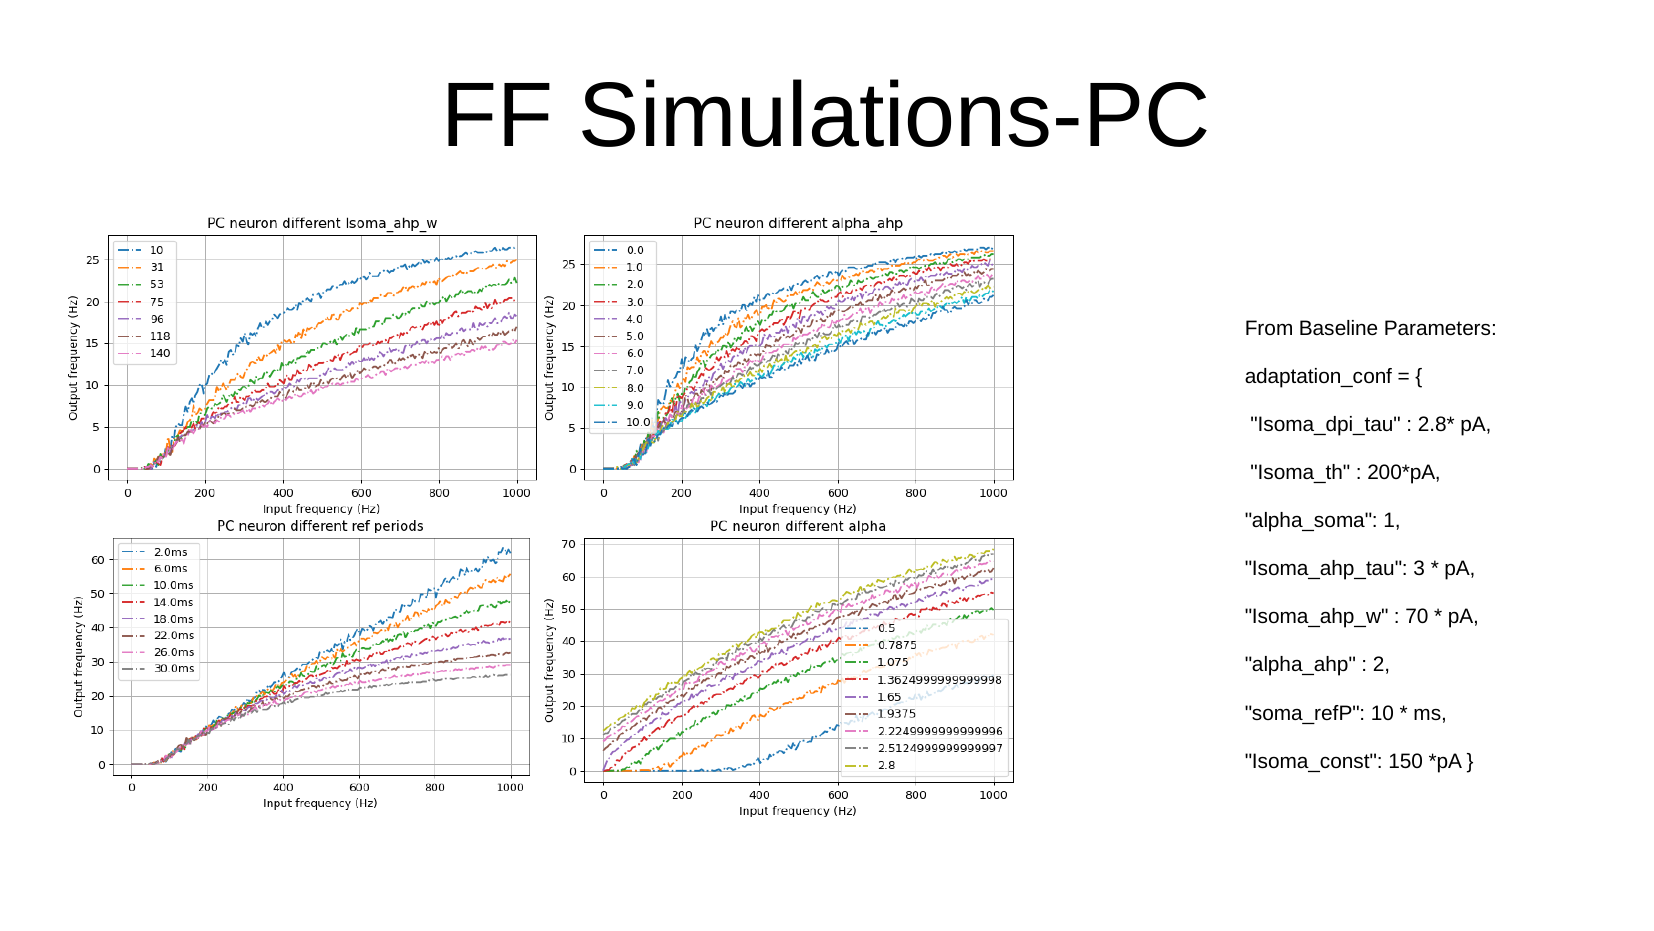

# FF Simulations-PC
From Baseline Parameters:
adaptation_conf = {
 "Isoma_dpi_tau" : 2.8* pA,
 "Isoma_th" : 200*pA,
"alpha_soma": 1,
"Isoma_ahp_tau": 3 * pA,
"Isoma_ahp_w" : 70 * pA,
"alpha_ahp" : 2,
"soma_refP": 10 * ms,
"Isoma_const": 150 *pA }